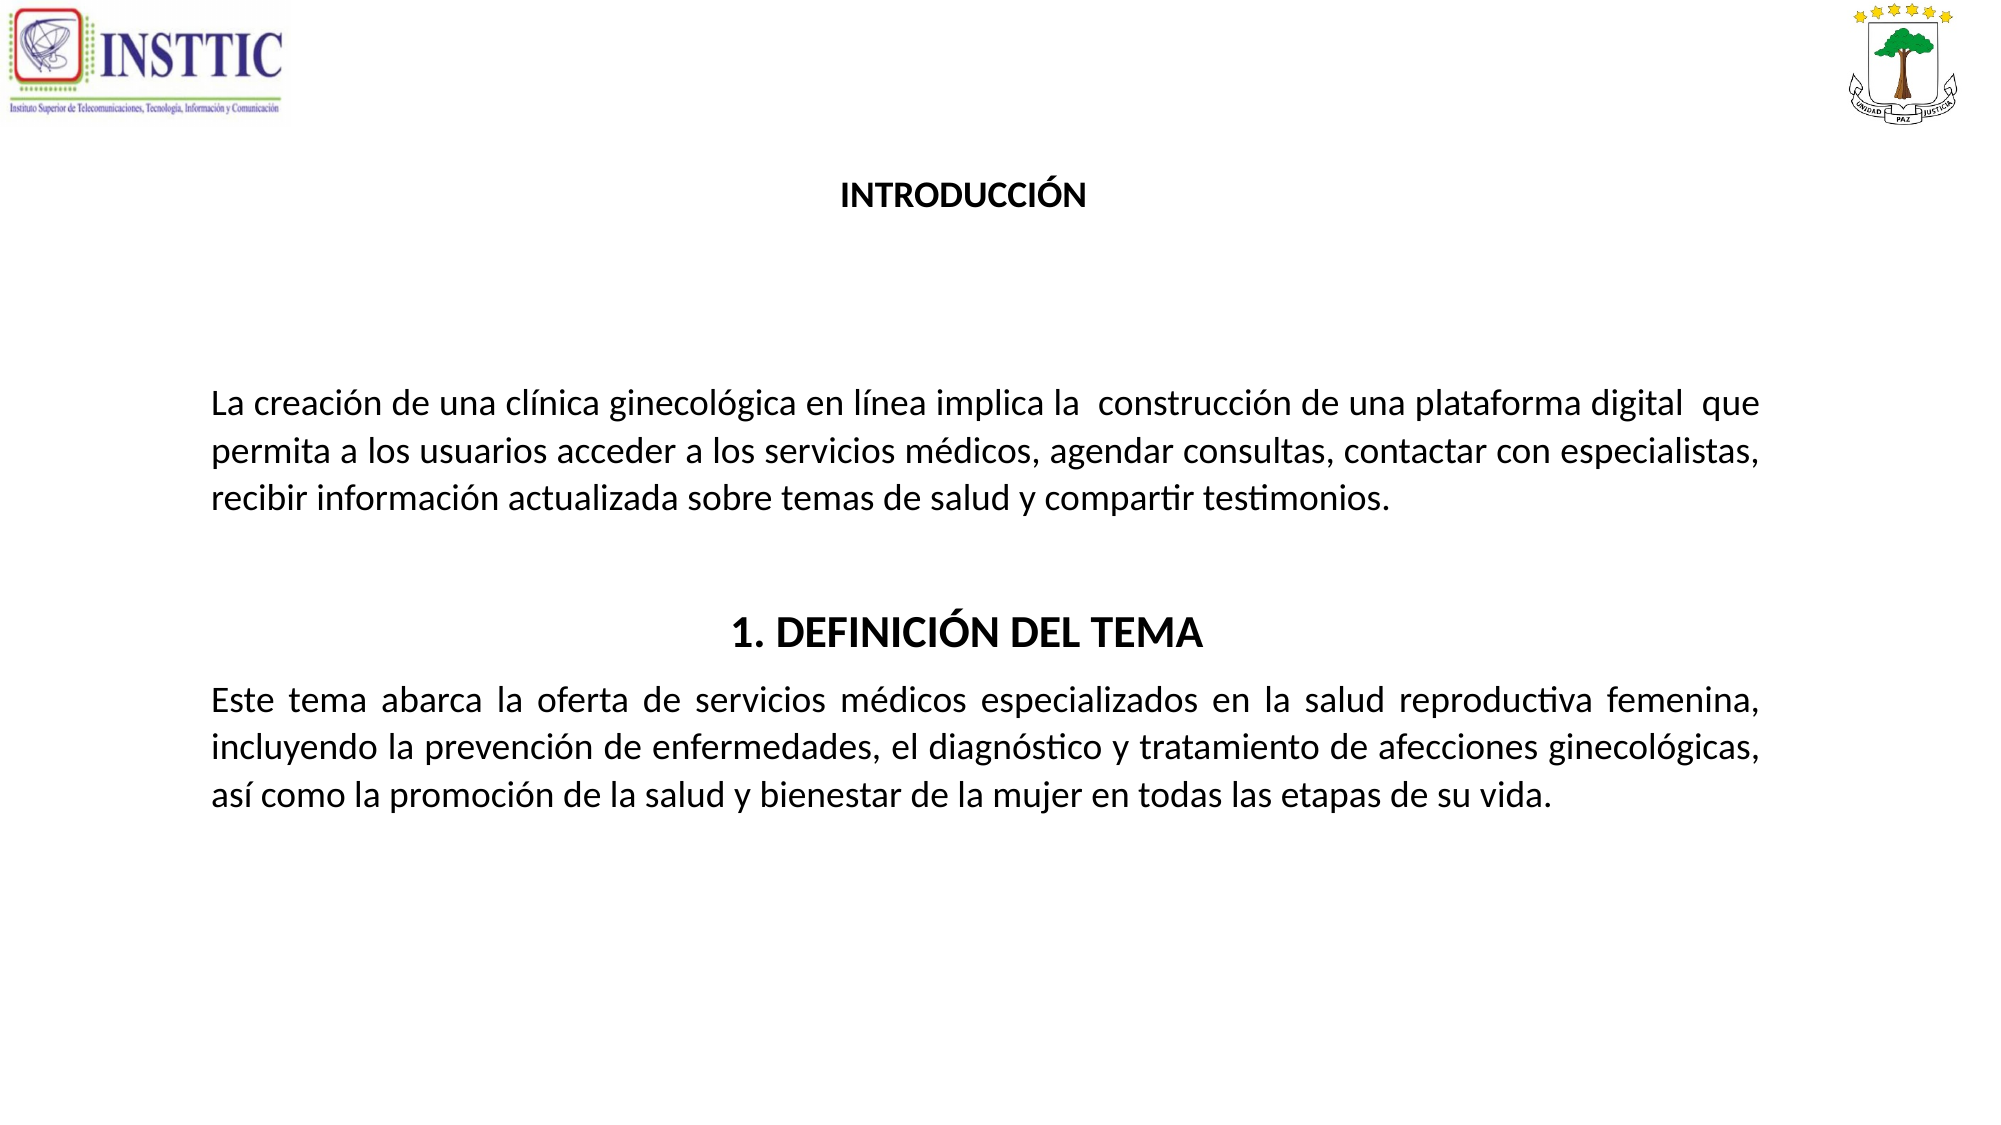

INTRODUCCIÓN
La creación de una clínica ginecológica en línea implica la construcción de una plataforma digital que permita a los usuarios acceder a los servicios médicos, agendar consultas, contactar con especialistas, recibir información actualizada sobre temas de salud y compartir testimonios.
 1. DEFINICIÓN DEL TEMA
Este tema abarca la oferta de servicios médicos especializados en la salud reproductiva femenina, incluyendo la prevención de enfermedades, el diagnóstico y tratamiento de afecciones ginecológicas, así como la promoción de la salud y bienestar de la mujer en todas las etapas de su vida.